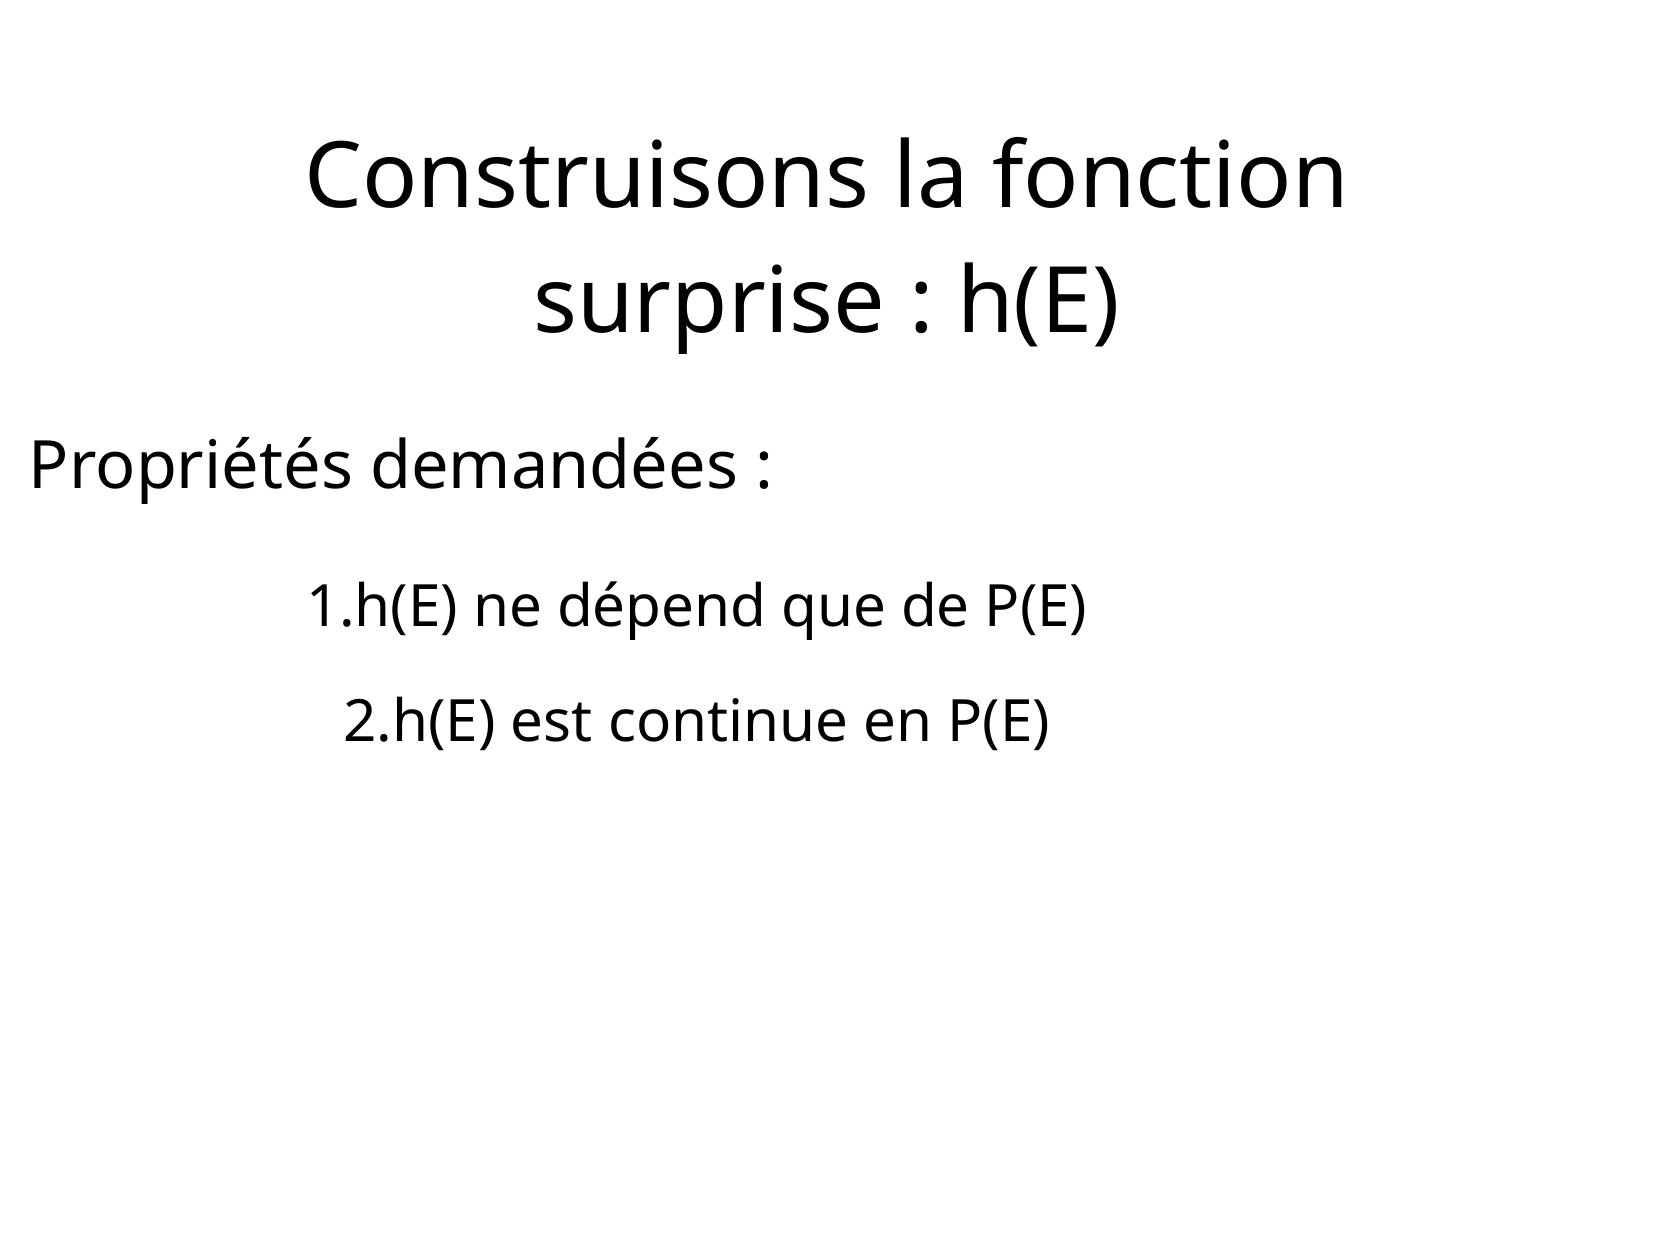

# Construisons la fonction surprise : h(E)
Propriétés demandées :
1.h(E) ne dépend que de P(E)
2.h(E) est continue en P(E)